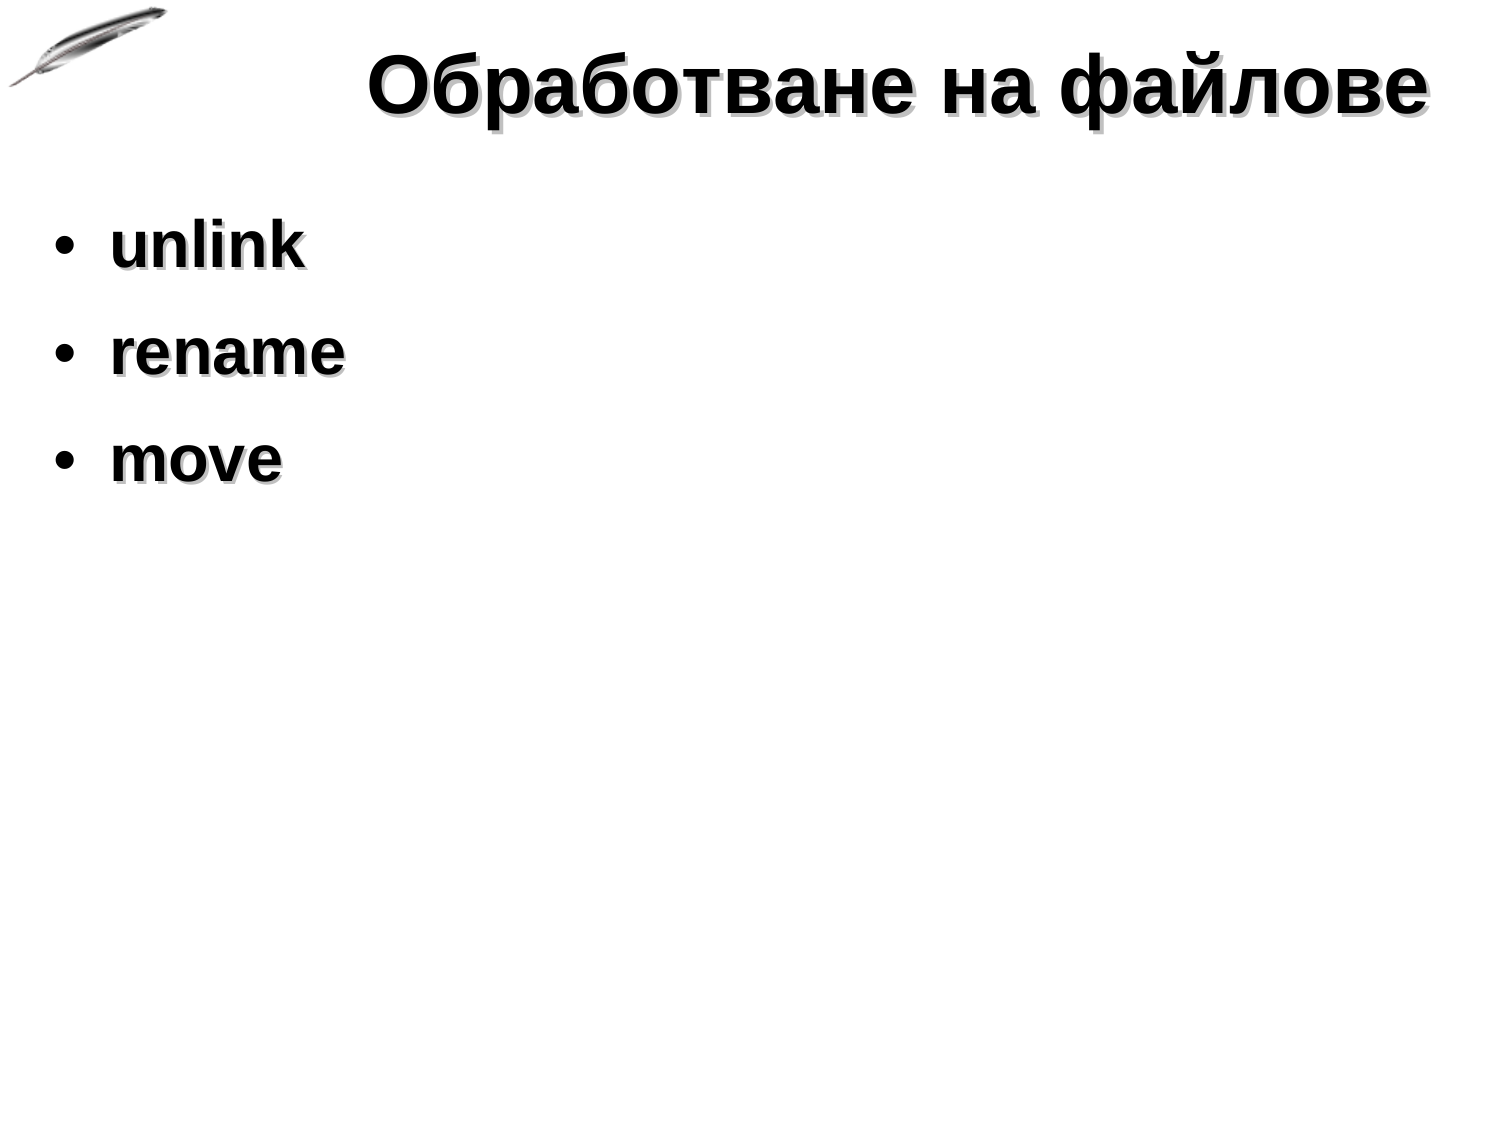

# Обработване на файлове
unlink
rename
move